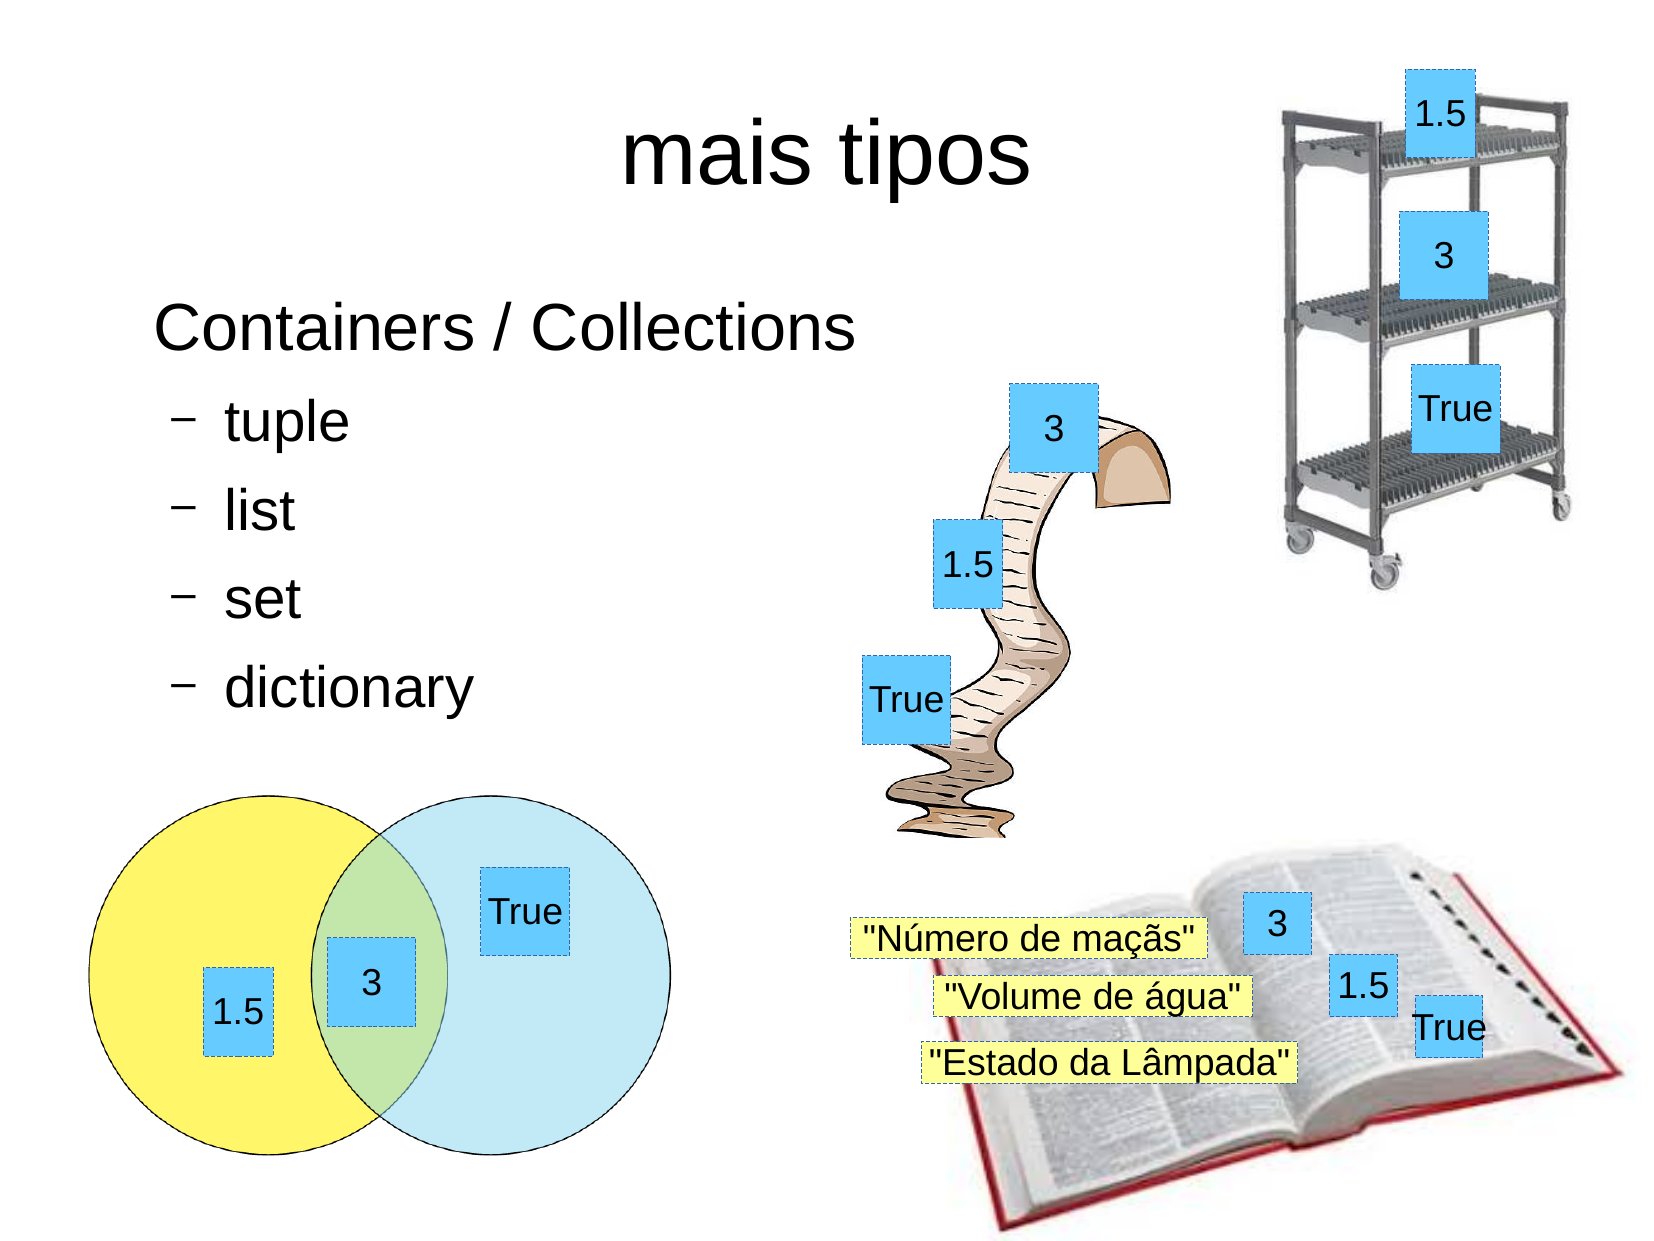

# mais tipos
1.5
3
True
Containers / Collections
tuple
list
set
dictionary
3
1.5
True
True
3
1.5
3
"Número de maçãs"
1.5
"Volume de água"
True
"Estado da Lâmpada"